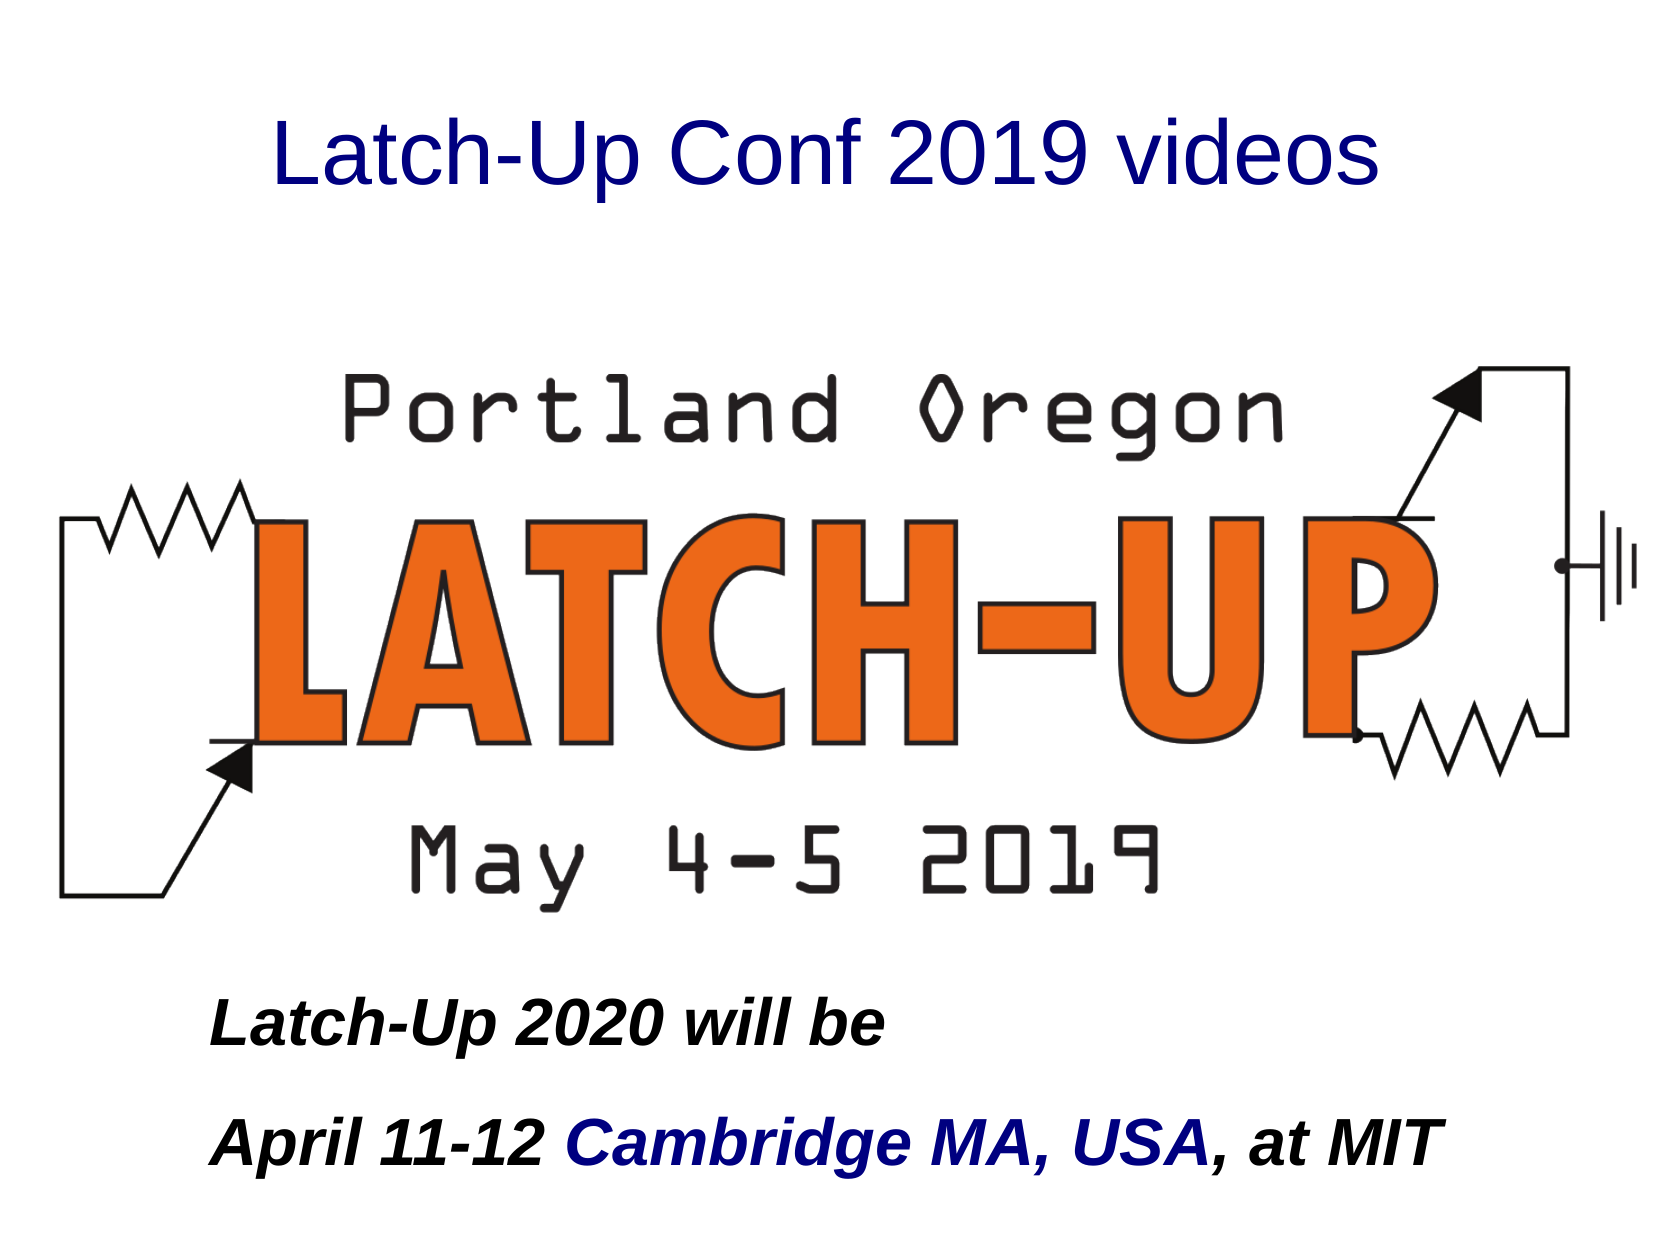

# Latch-Up Conf 2019 videos
Latch-Up 2020 will be
April 11-12 Cambridge MA, USA, at MIT